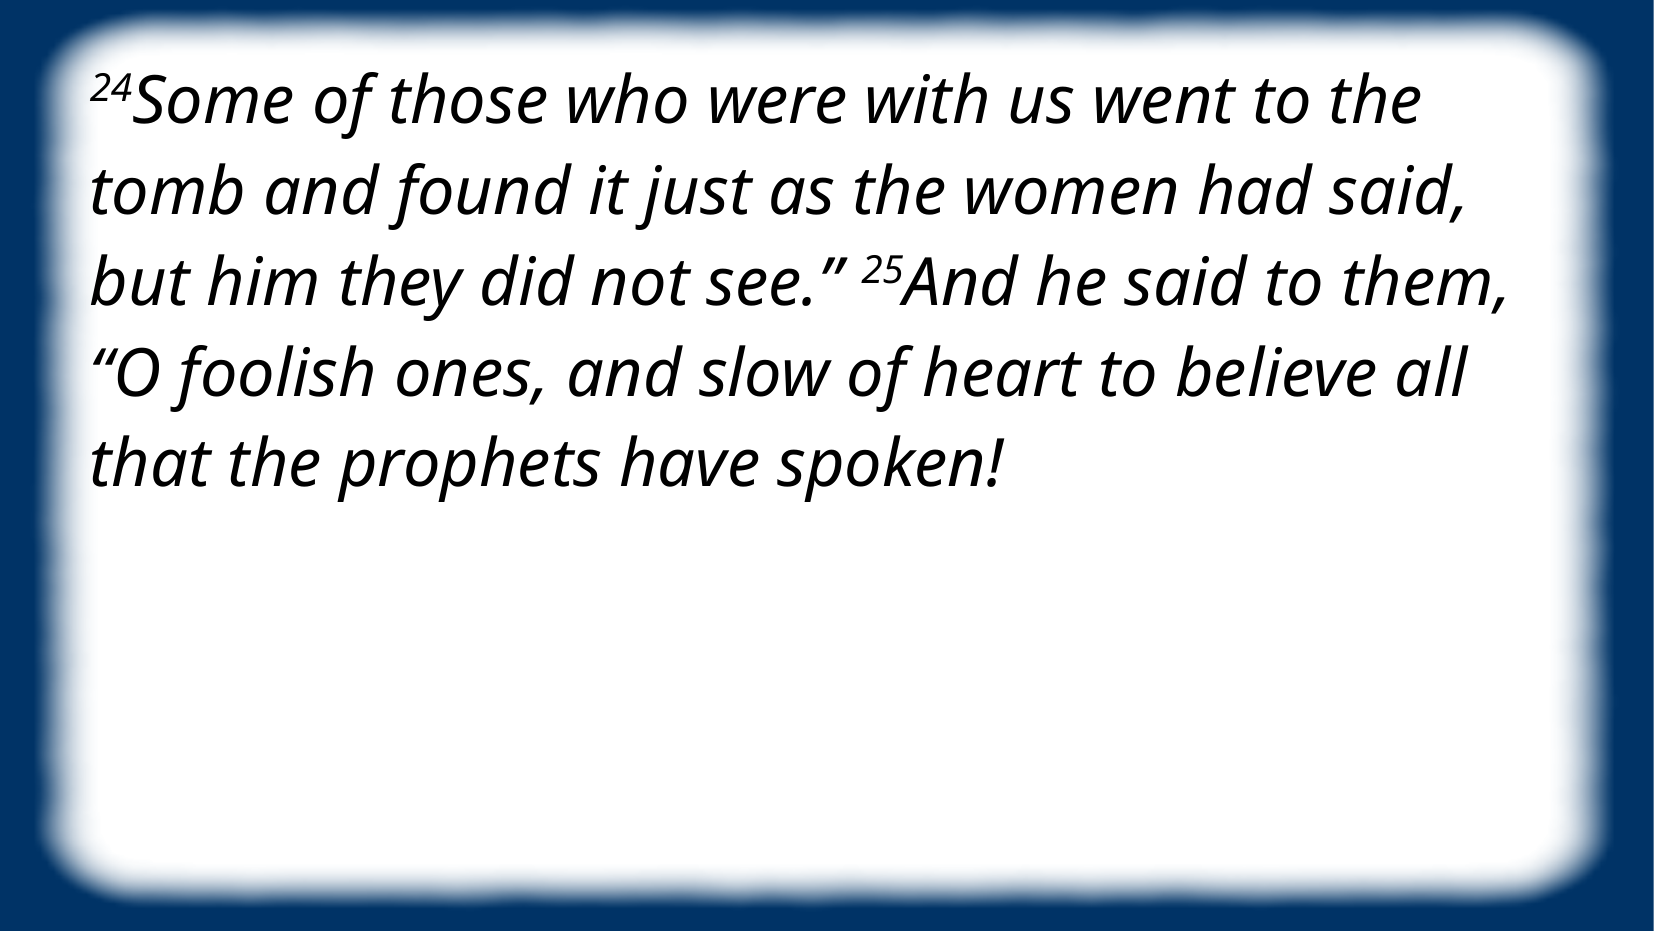

24Some of those who were with us went to the tomb and found it just as the women had said, but him they did not see.” 25And he said to them, “O foolish ones, and slow of heart to believe all that the prophets have spoken!